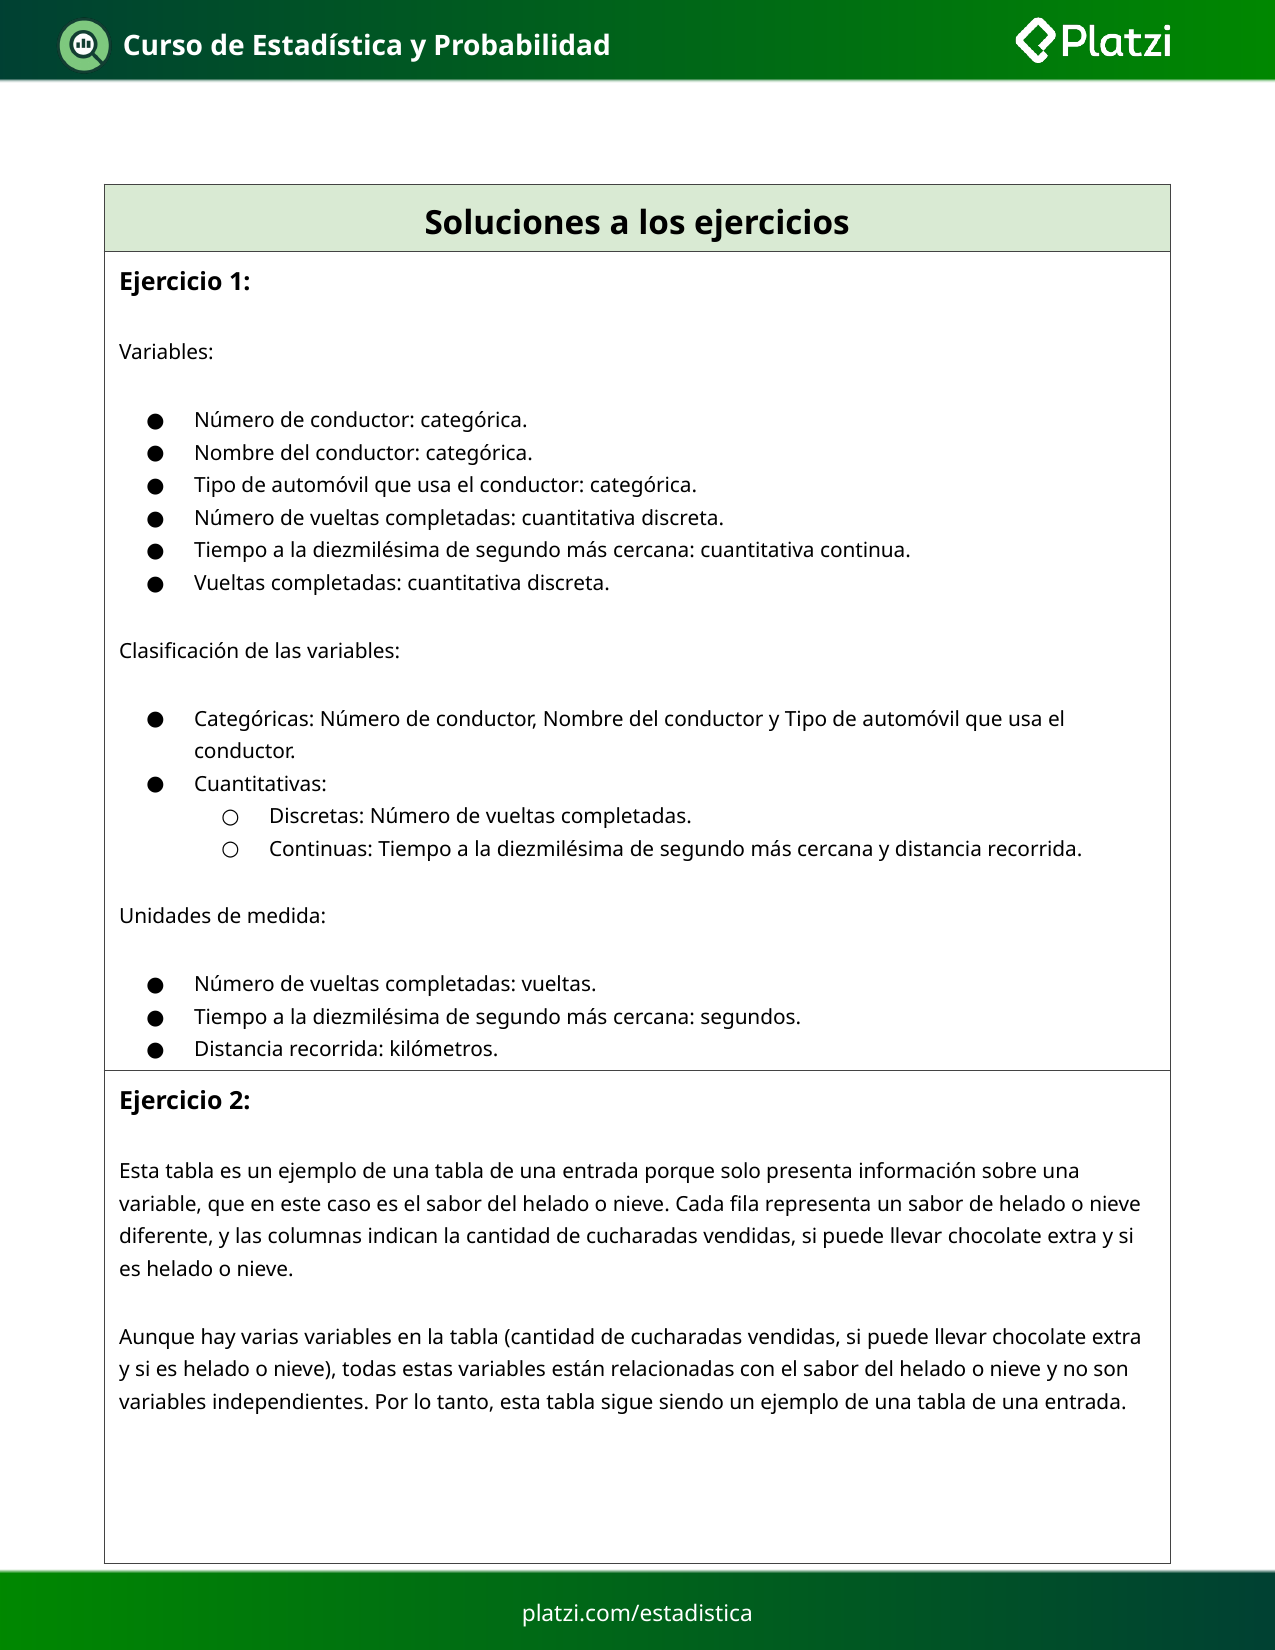

Curso de Estadística y Probabilidad
| Soluciones a los ejercicios |
| --- |
| Ejercicio 1: Variables: Número de conductor: categórica. Nombre del conductor: categórica. Tipo de automóvil que usa el conductor: categórica. Número de vueltas completadas: cuantitativa discreta. Tiempo a la diezmilésima de segundo más cercana: cuantitativa continua. Vueltas completadas: cuantitativa discreta. Clasificación de las variables: Categóricas: Número de conductor, Nombre del conductor y Tipo de automóvil que usa el conductor. Cuantitativas: Discretas: Número de vueltas completadas. Continuas: Tiempo a la diezmilésima de segundo más cercana y distancia recorrida. Unidades de medida: Número de vueltas completadas: vueltas. Tiempo a la diezmilésima de segundo más cercana: segundos. Distancia recorrida: kilómetros. |
| Ejercicio 2: Esta tabla es un ejemplo de una tabla de una entrada porque solo presenta información sobre una variable, que en este caso es el sabor del helado o nieve. Cada fila representa un sabor de helado o nieve diferente, y las columnas indican la cantidad de cucharadas vendidas, si puede llevar chocolate extra y si es helado o nieve. Aunque hay varias variables en la tabla (cantidad de cucharadas vendidas, si puede llevar chocolate extra y si es helado o nieve), todas estas variables están relacionadas con el sabor del helado o nieve y no son variables independientes. Por lo tanto, esta tabla sigue siendo un ejemplo de una tabla de una entrada. |
# platzi.com/estadistica